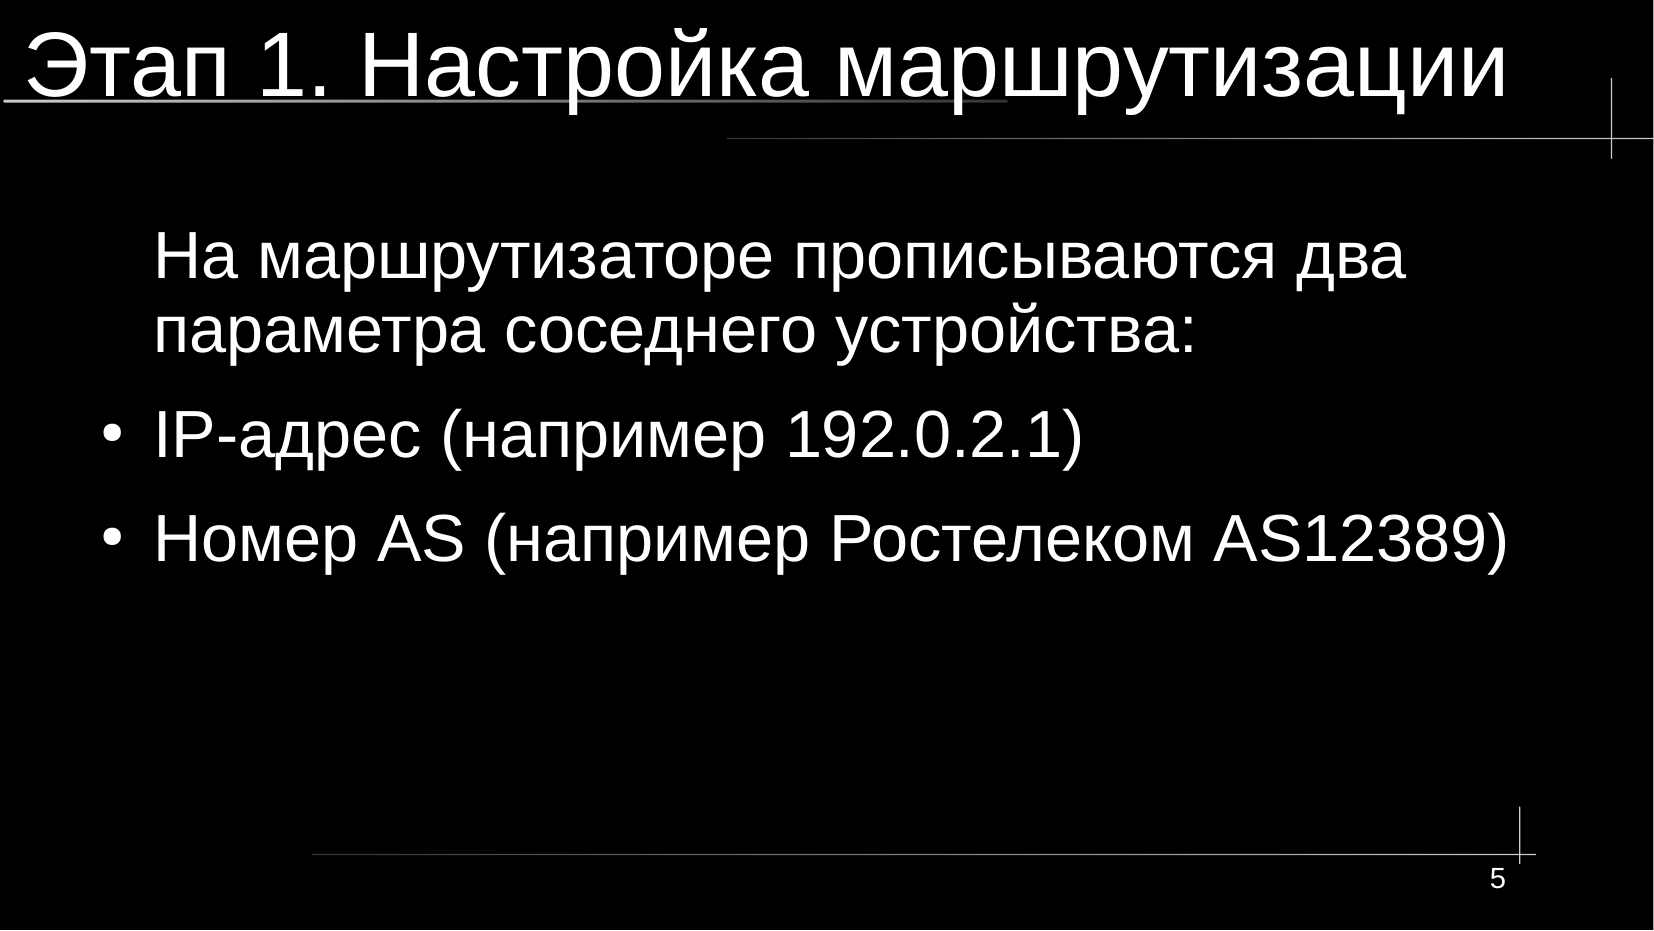

# Этап 1. Настройка маршрутизации
На маршрутизаторе прописываются два параметра соседнего устройства:
IP-адрес (например 192.0.2.1)
Номер AS (например Ростелеком AS12389)
5